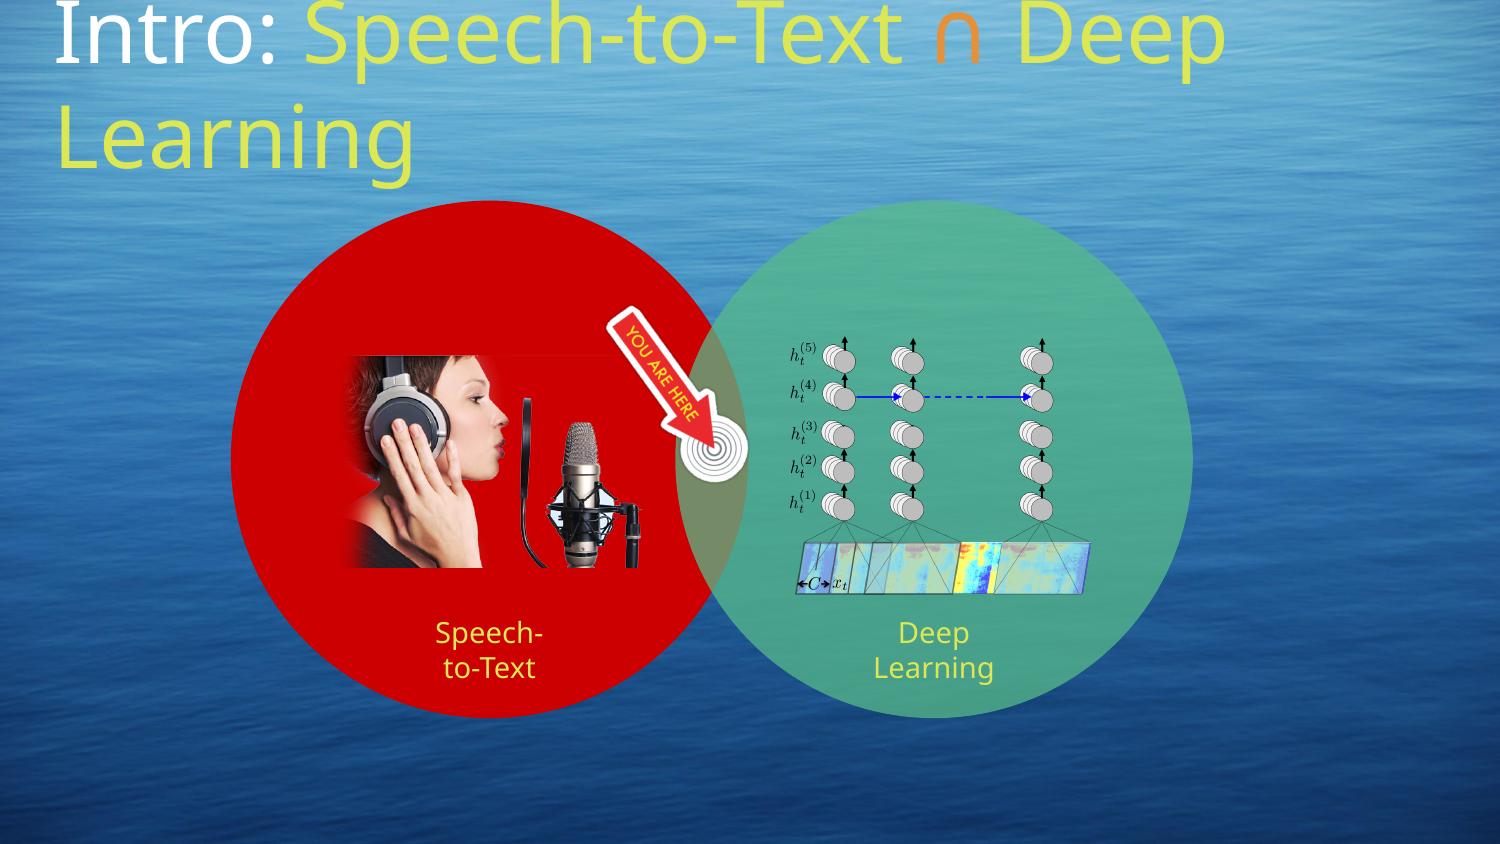

# Intro: Speech-to-Text ∩ Deep Learning
Speech-to-Text
Deep Learning